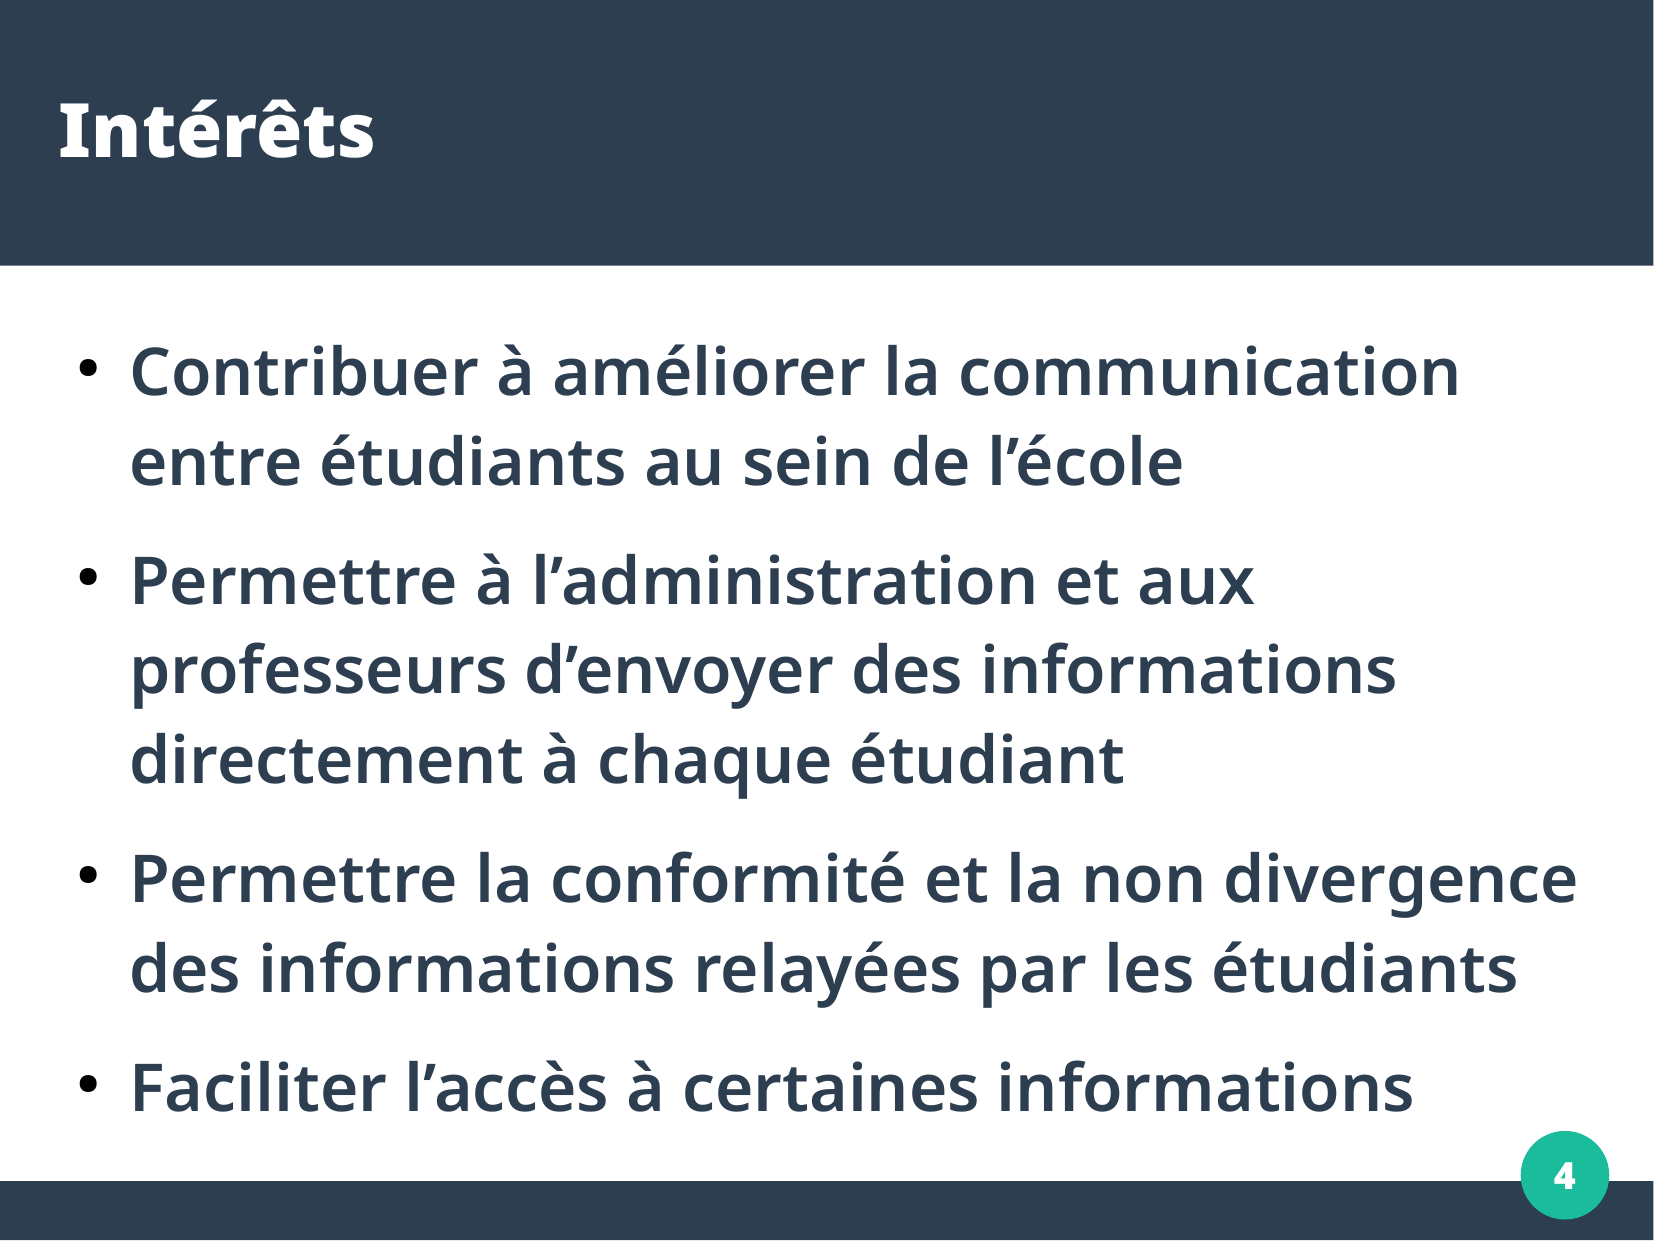

# Intérêts
Contribuer à améliorer la communication entre étudiants au sein de l’école
Permettre à l’administration et aux professeurs d’envoyer des informations directement à chaque étudiant
Permettre la conformité et la non divergence des informations relayées par les étudiants
Faciliter l’accès à certaines informations
4